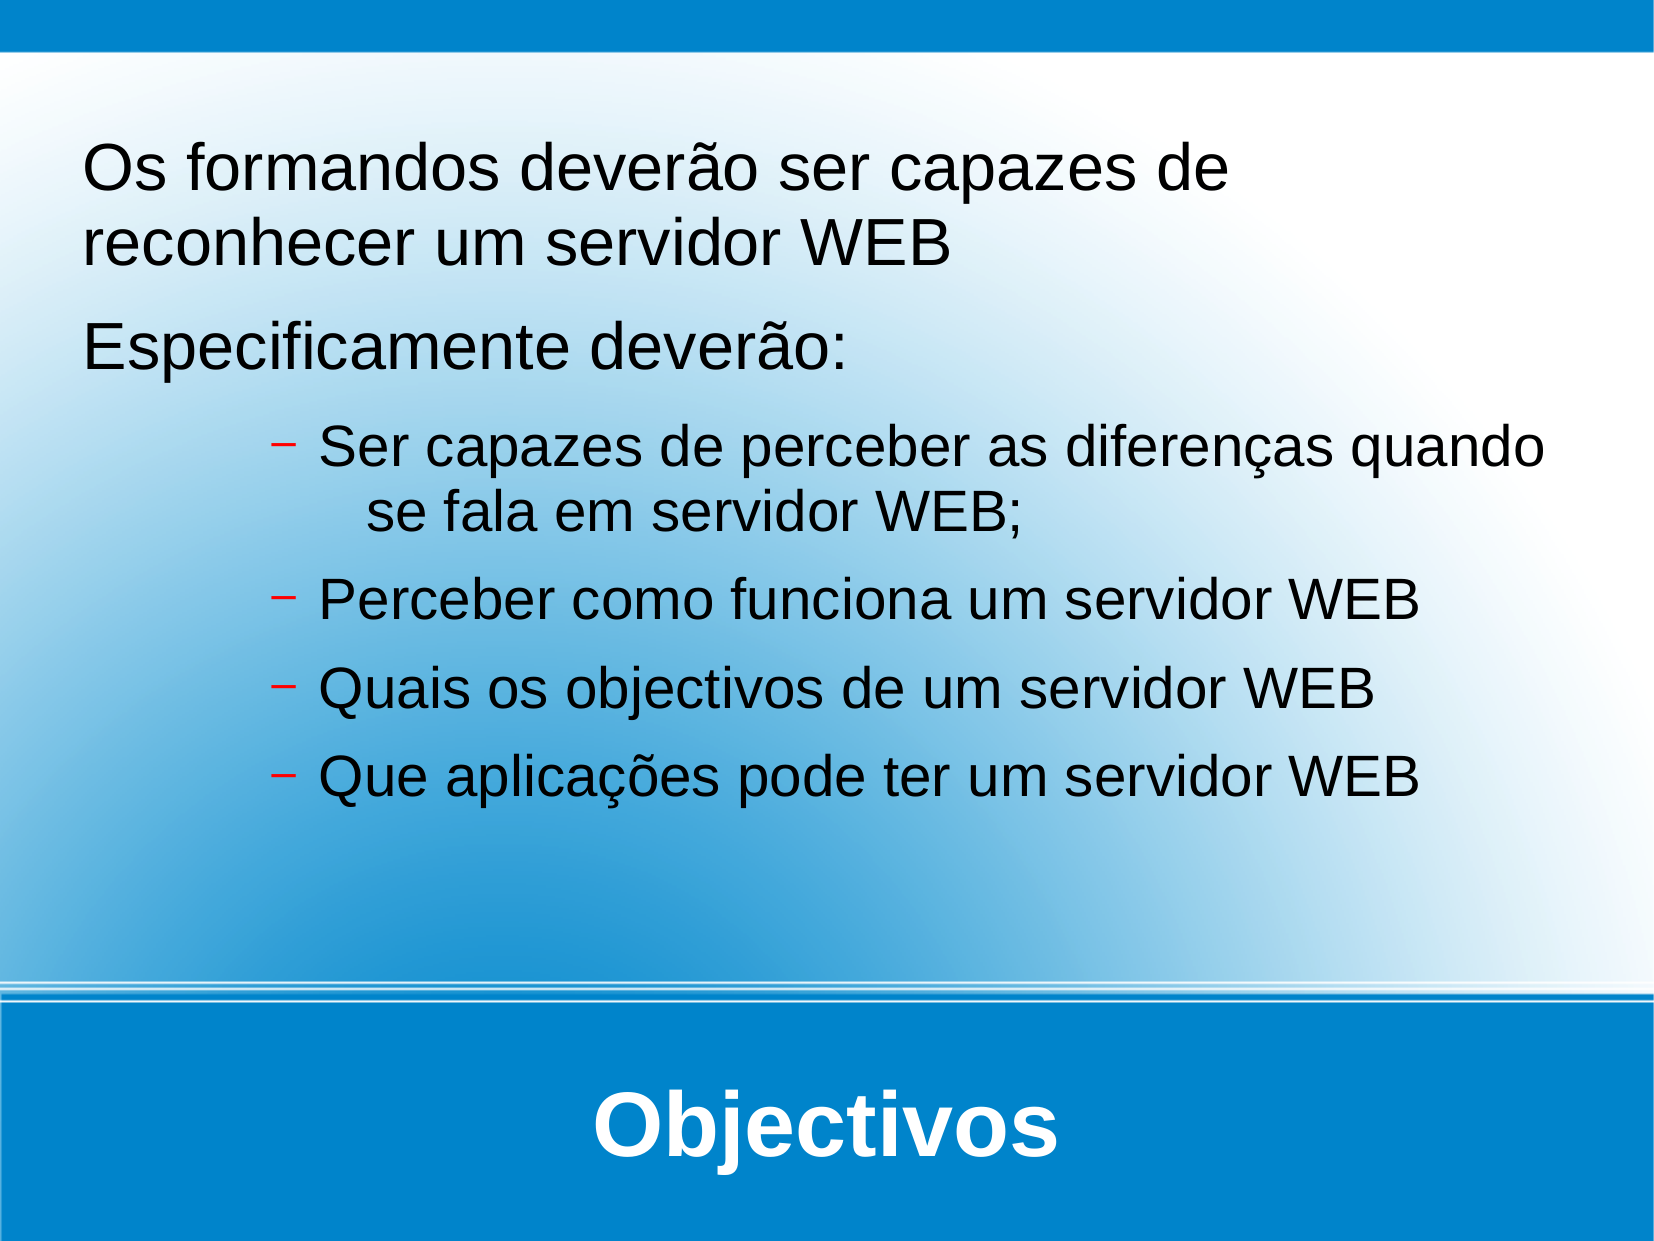

Os formandos deverão ser capazes de reconhecer um servidor WEB
Especificamente deverão:
Ser capazes de perceber as diferenças quando se fala em servidor WEB;
Perceber como funciona um servidor WEB
Quais os objectivos de um servidor WEB
Que aplicações pode ter um servidor WEB
# Objectivos